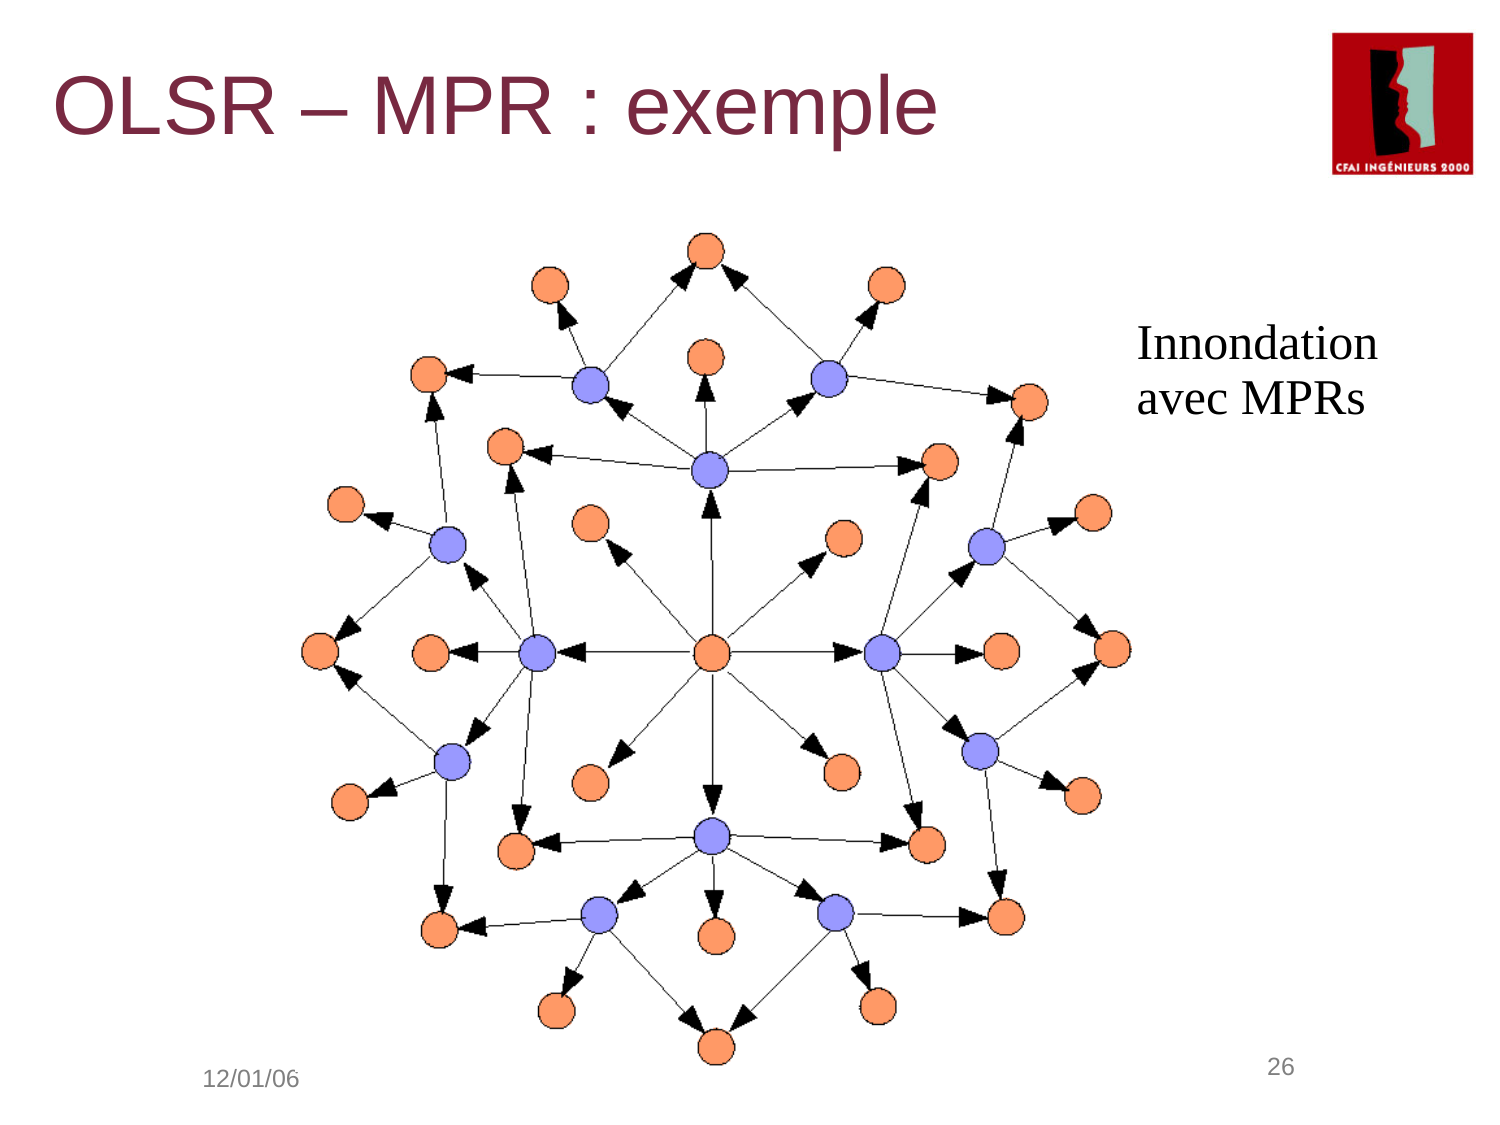

# OLSR – MPR : exemple
Innondation avec MPRs
26